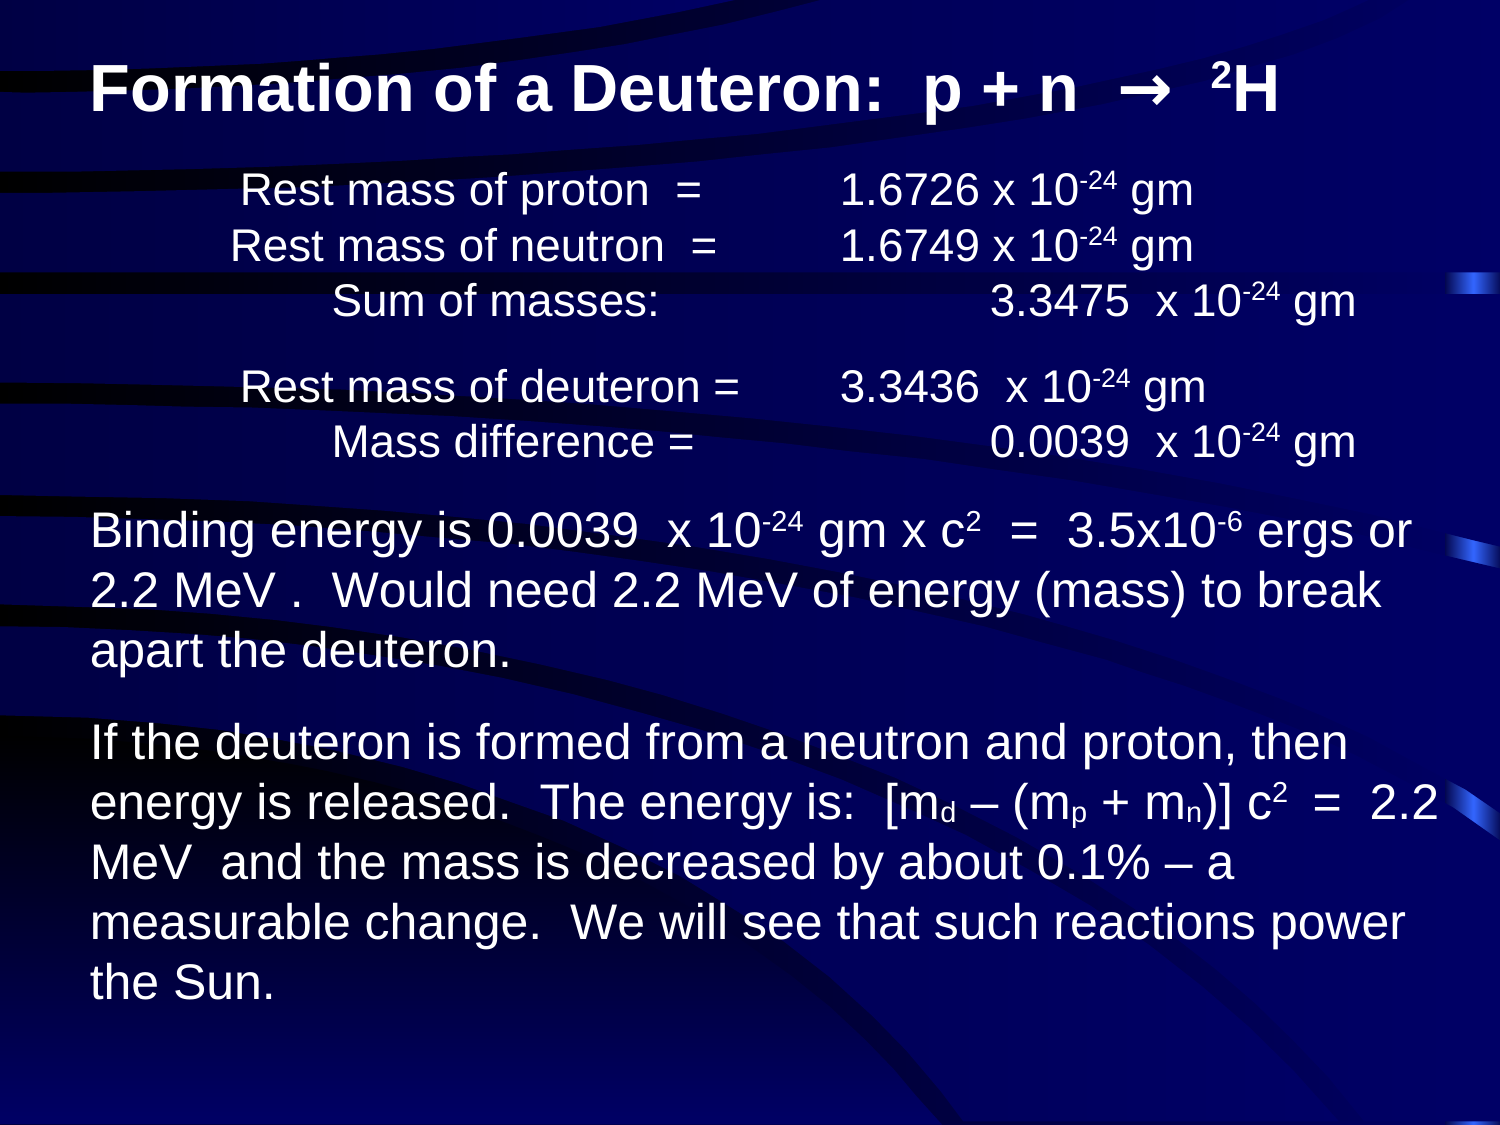

Formation of a Deuteron: p + n → 2H
 	Rest mass of proton = 	1.6726 x 10-24 gm Rest mass of neutron = 	1.6749 x 10-24 gm Sum of masses: 	 	3.3475 x 10-24 gm
	Rest mass of deuteron =	3.3436 x 10-24 gm Mass difference = 		0.0039 x 10-24 gm
Binding energy is 0.0039 x 10-24 gm x c2 = 3.5x10-6 ergs or 2.2 MeV . Would need 2.2 MeV of energy (mass) to break apart the deuteron.
If the deuteron is formed from a neutron and proton, then energy is released. The energy is: [md – (mp + mn)] c2 = 2.2 MeV and the mass is decreased by about 0.1% – a measurable change. We will see that such reactions power the Sun.